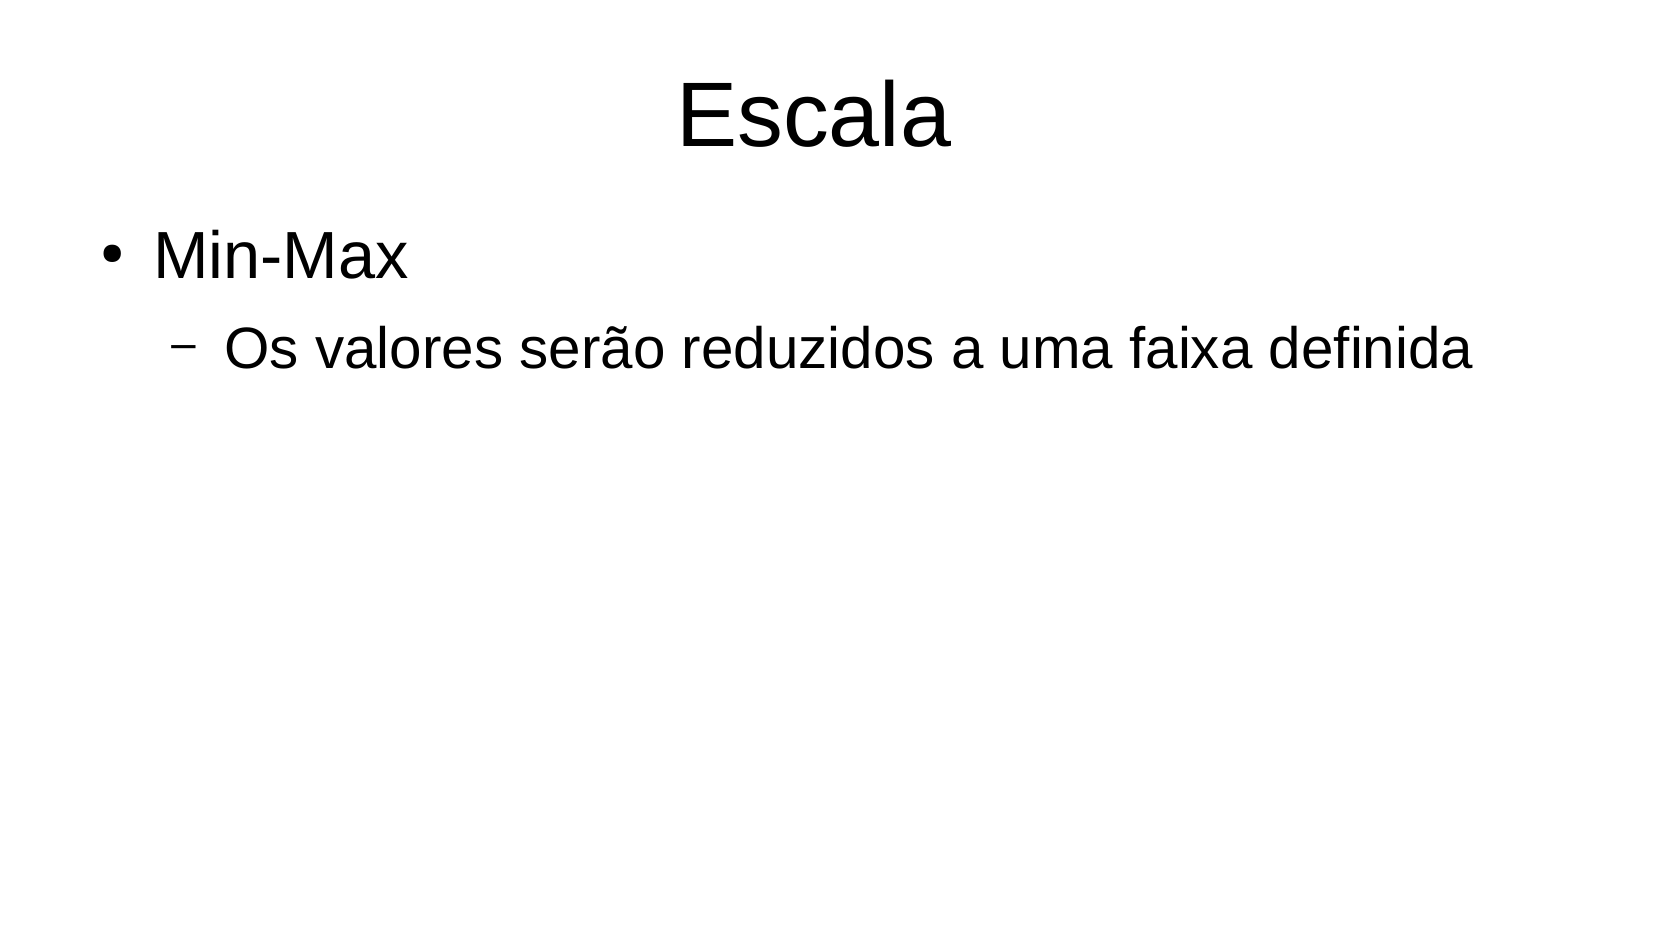

# Escala
Min-Max
Os valores serão reduzidos a uma faixa definida